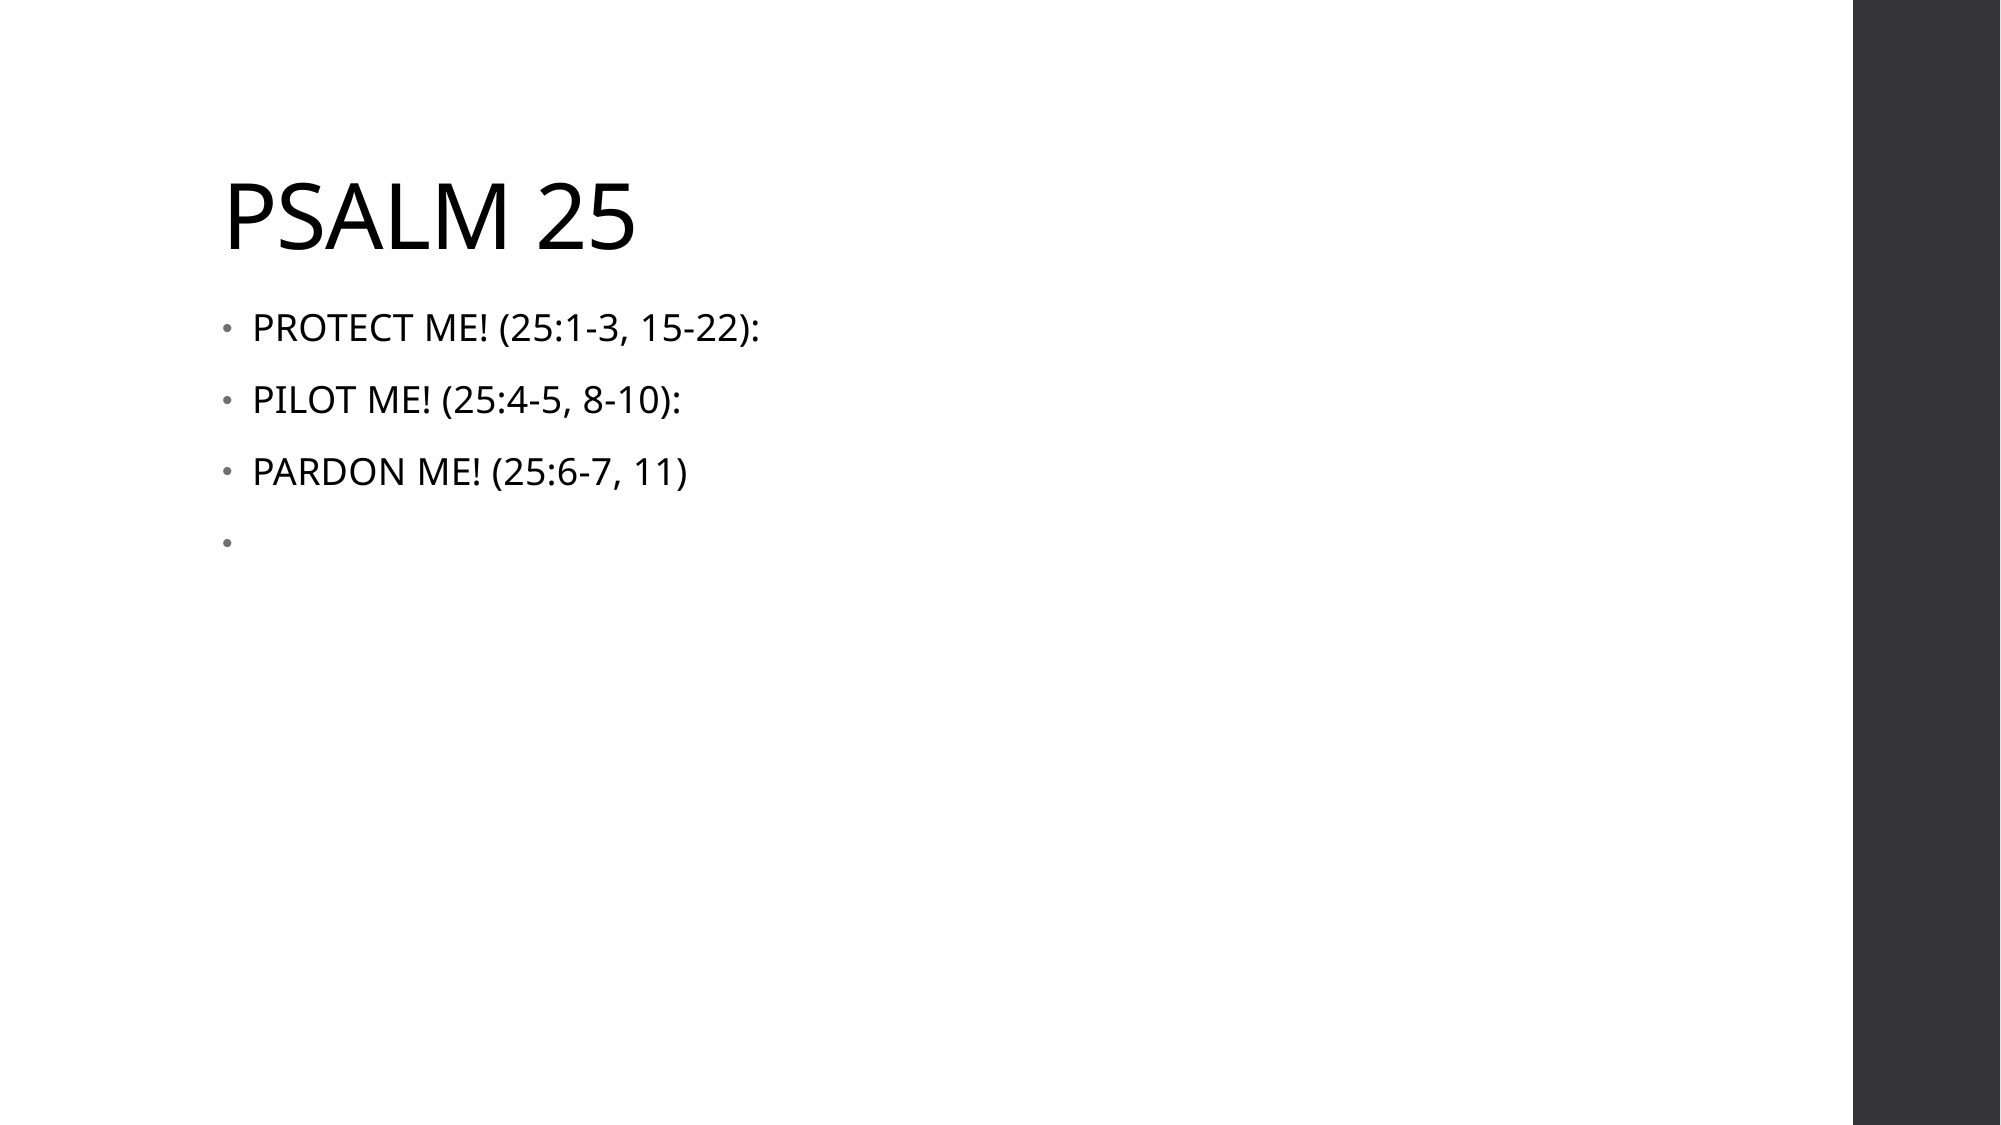

# PSALM 25
PROTECT ME! (25:1-3, 15-22):
PILOT ME! (25:4-5, 8-10):
PARDON ME! (25:6-7, 11)